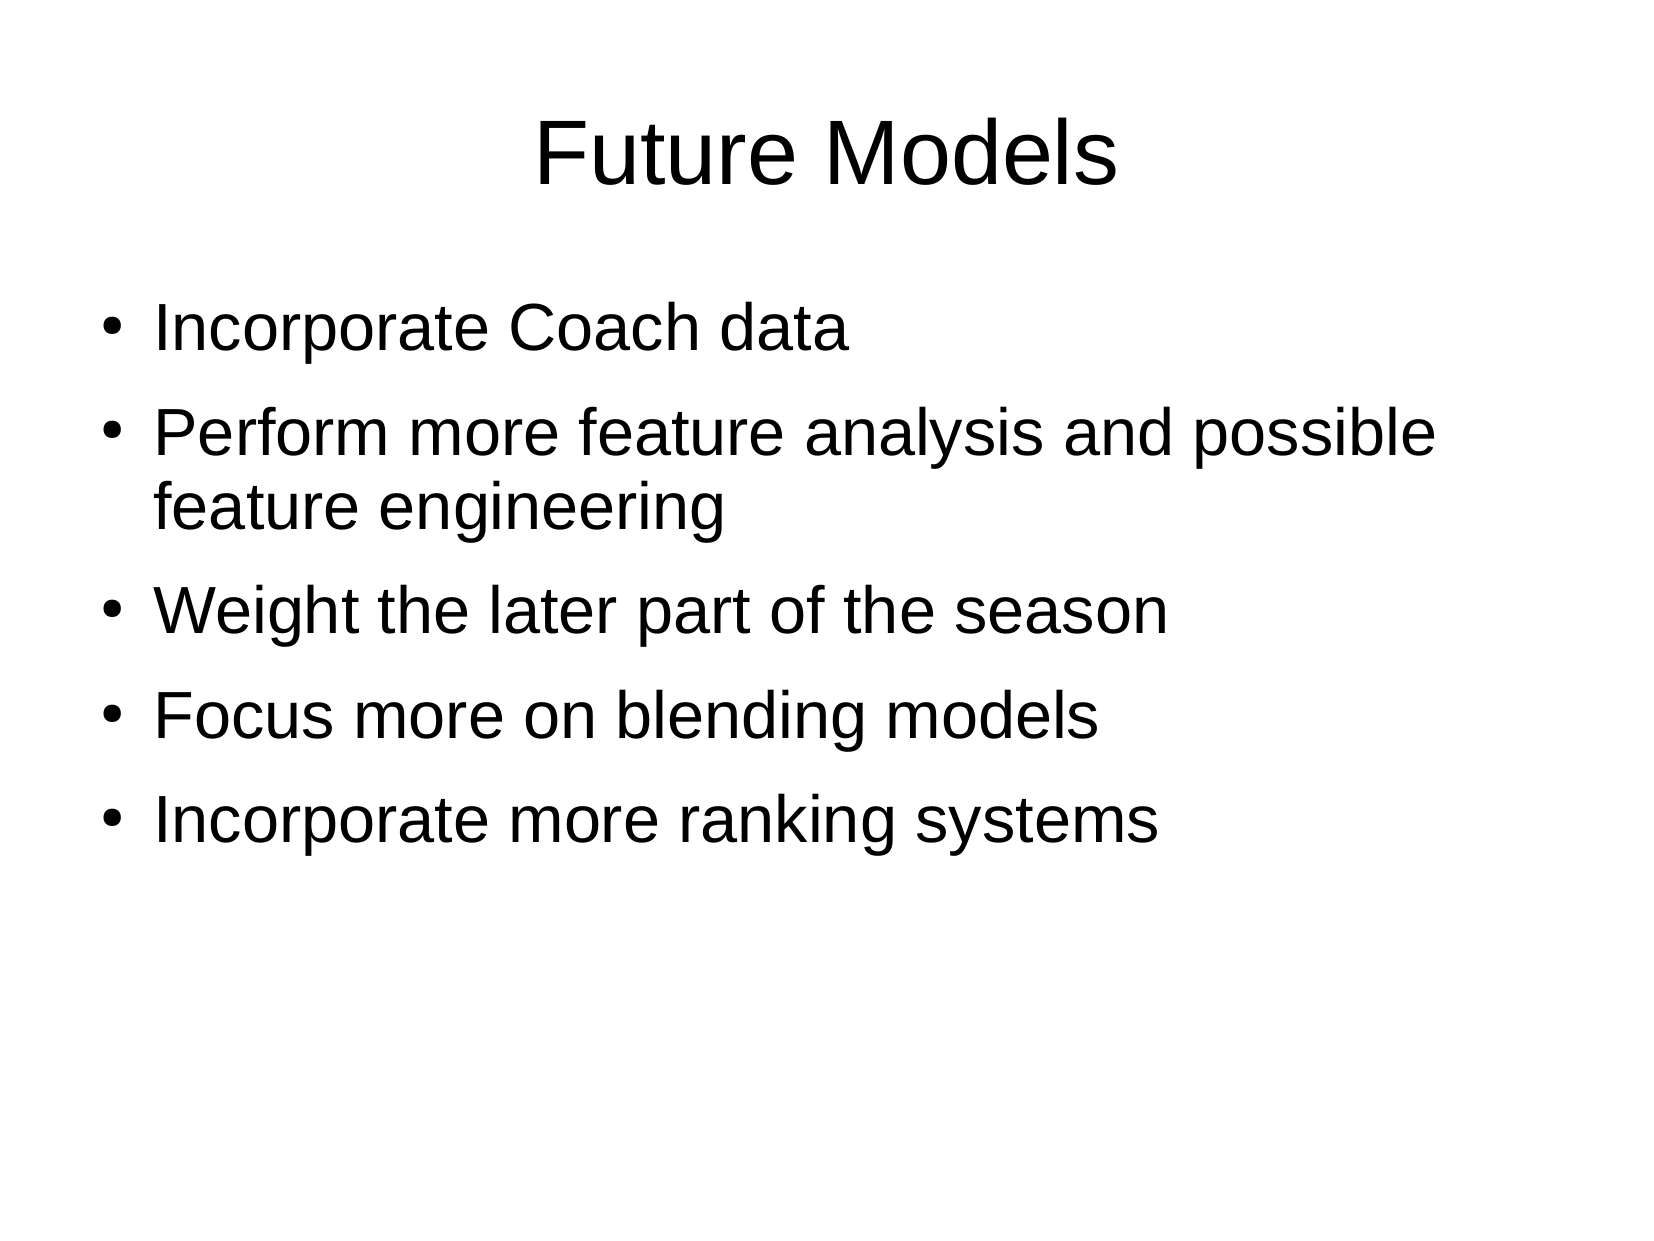

# Future Models
Incorporate Coach data
Perform more feature analysis and possible feature engineering
Weight the later part of the season
Focus more on blending models
Incorporate more ranking systems